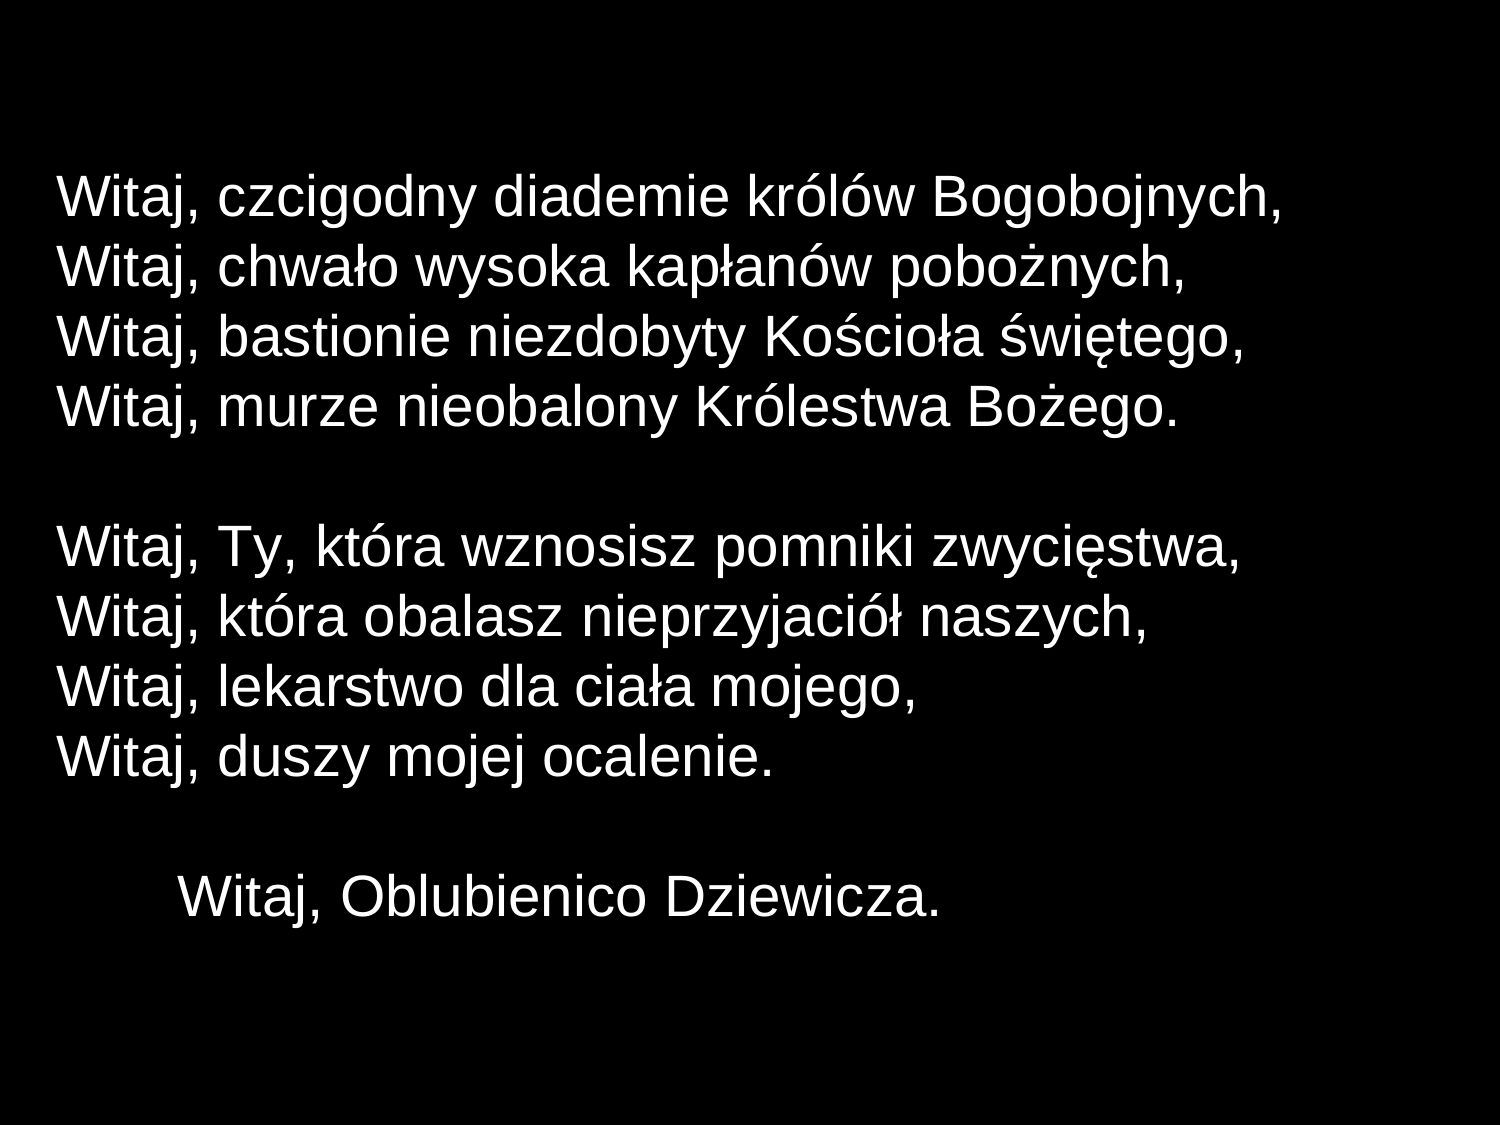

Witaj, czcigodny diademie królów Bogobojnych,
Witaj, chwało wysoka kapłanów pobożnych,
Witaj, bastionie niezdobyty Kościoła świętego,
Witaj, murze nieobalony Królestwa Bożego.
Witaj, Ty, która wznosisz pomniki zwycięstwa,
Witaj, która obalasz nieprzyjaciół naszych,
Witaj, lekarstwo dla ciała mojego,
Witaj, duszy mojej ocalenie.
Witaj, Oblubienico Dziewicza.